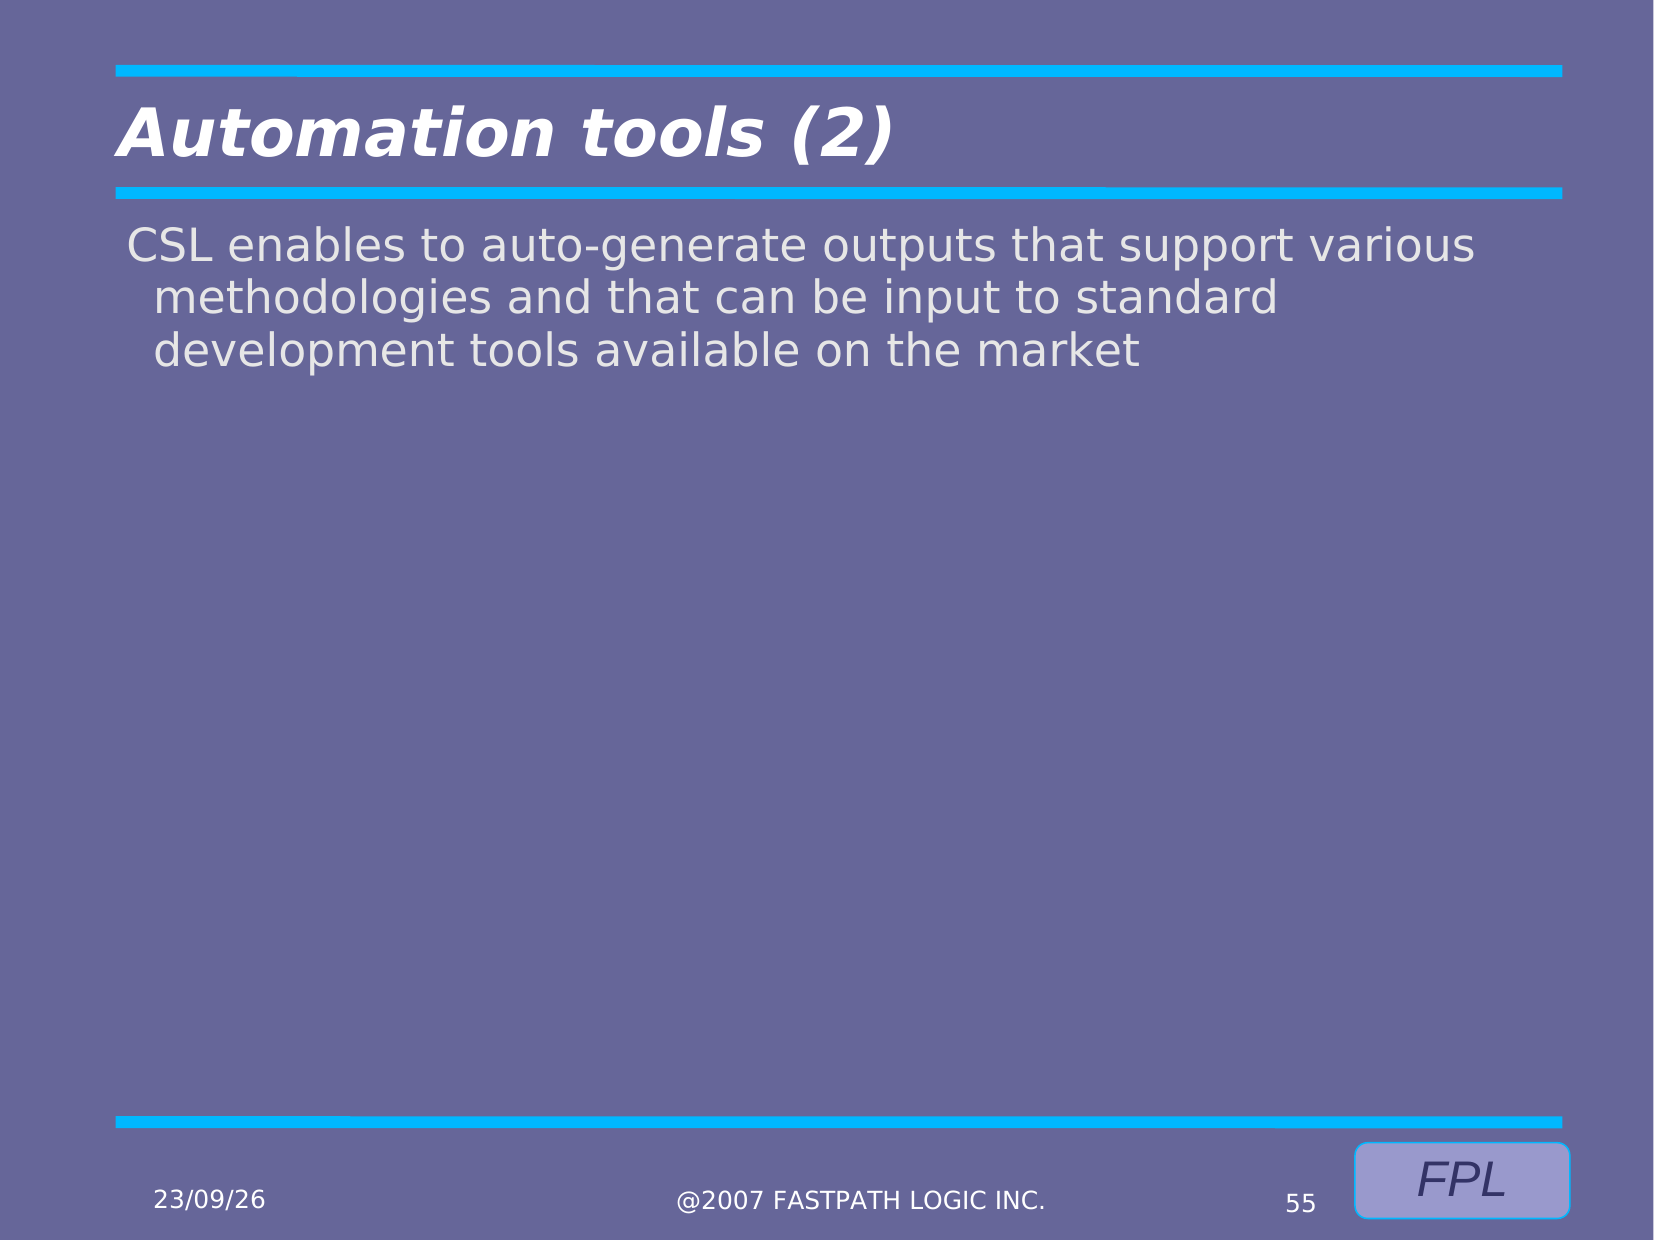

# Automation tools (2)‏
CSL enables to auto-generate outputs that support various methodologies and that can be input to standard development tools available on the market
55